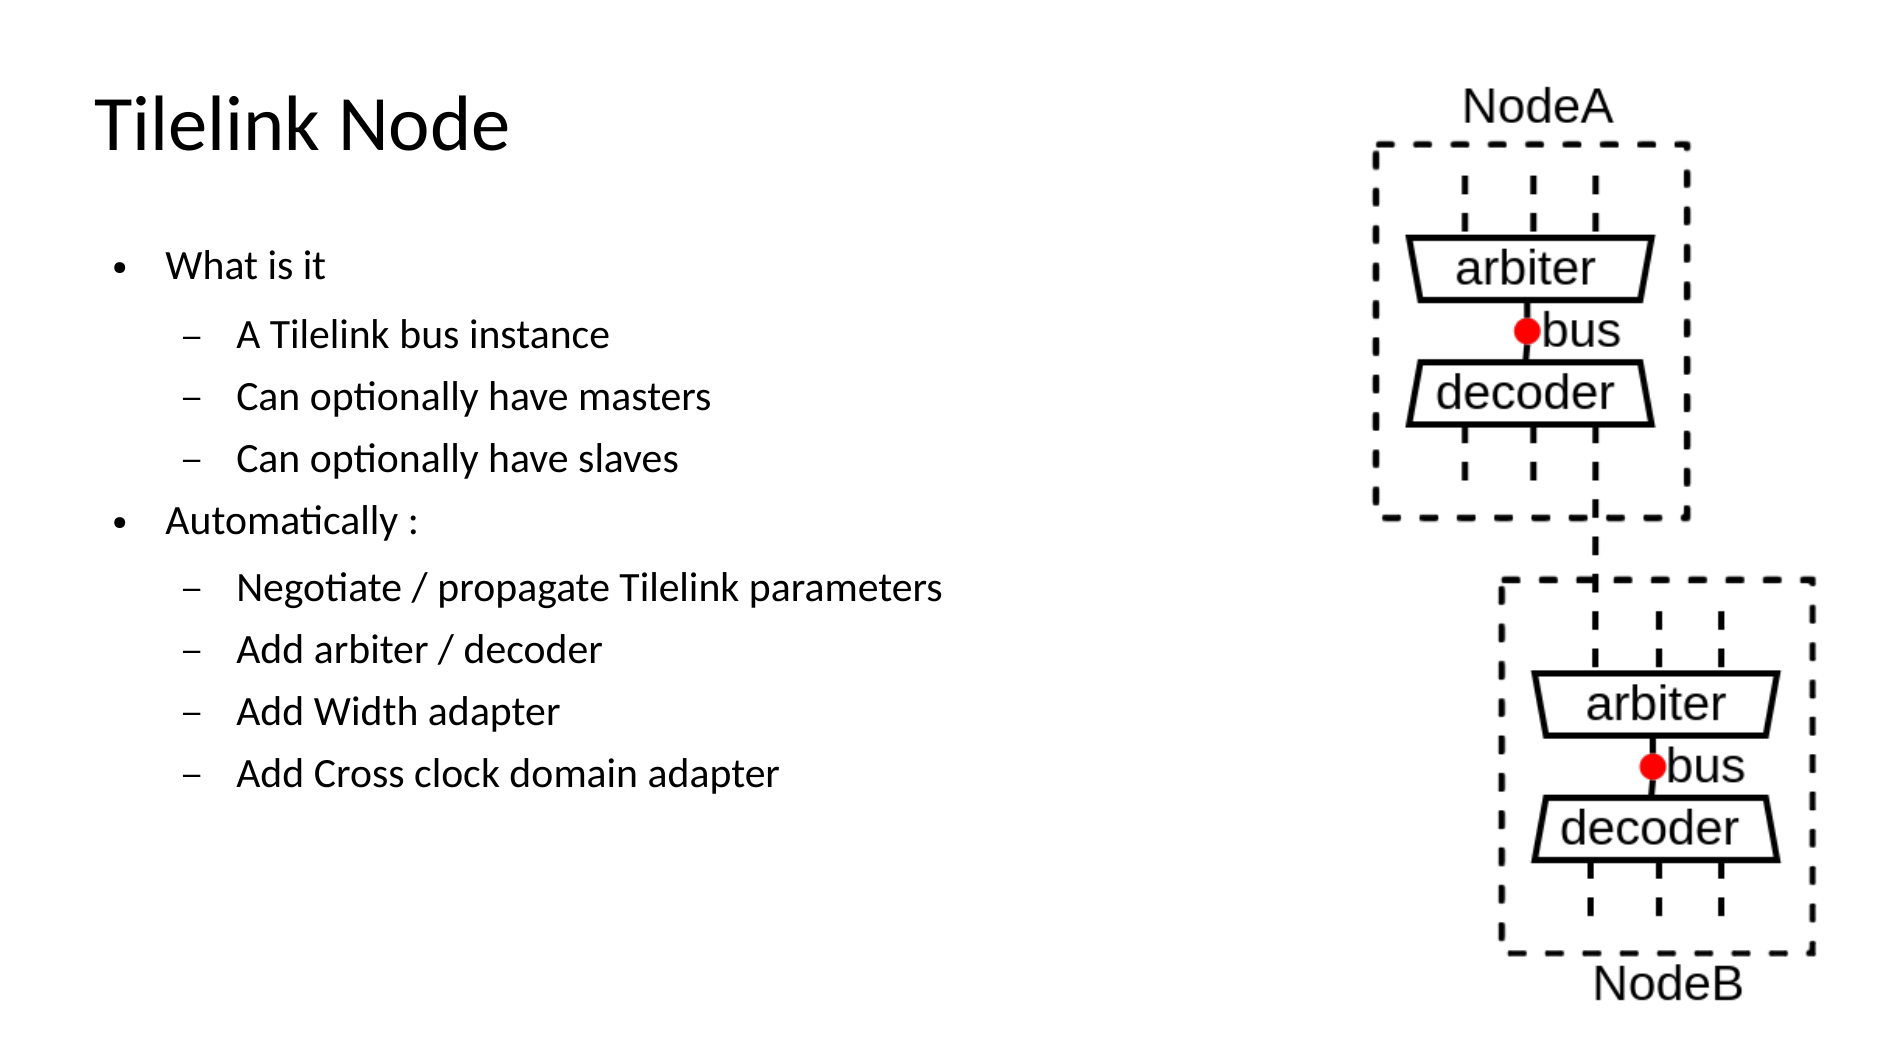

# Tilelink Node
What is it
A Tilelink bus instance
Can optionally have masters
Can optionally have slaves
Automatically :
Negotiate / propagate Tilelink parameters
Add arbiter / decoder
Add Width adapter
Add Cross clock domain adapter